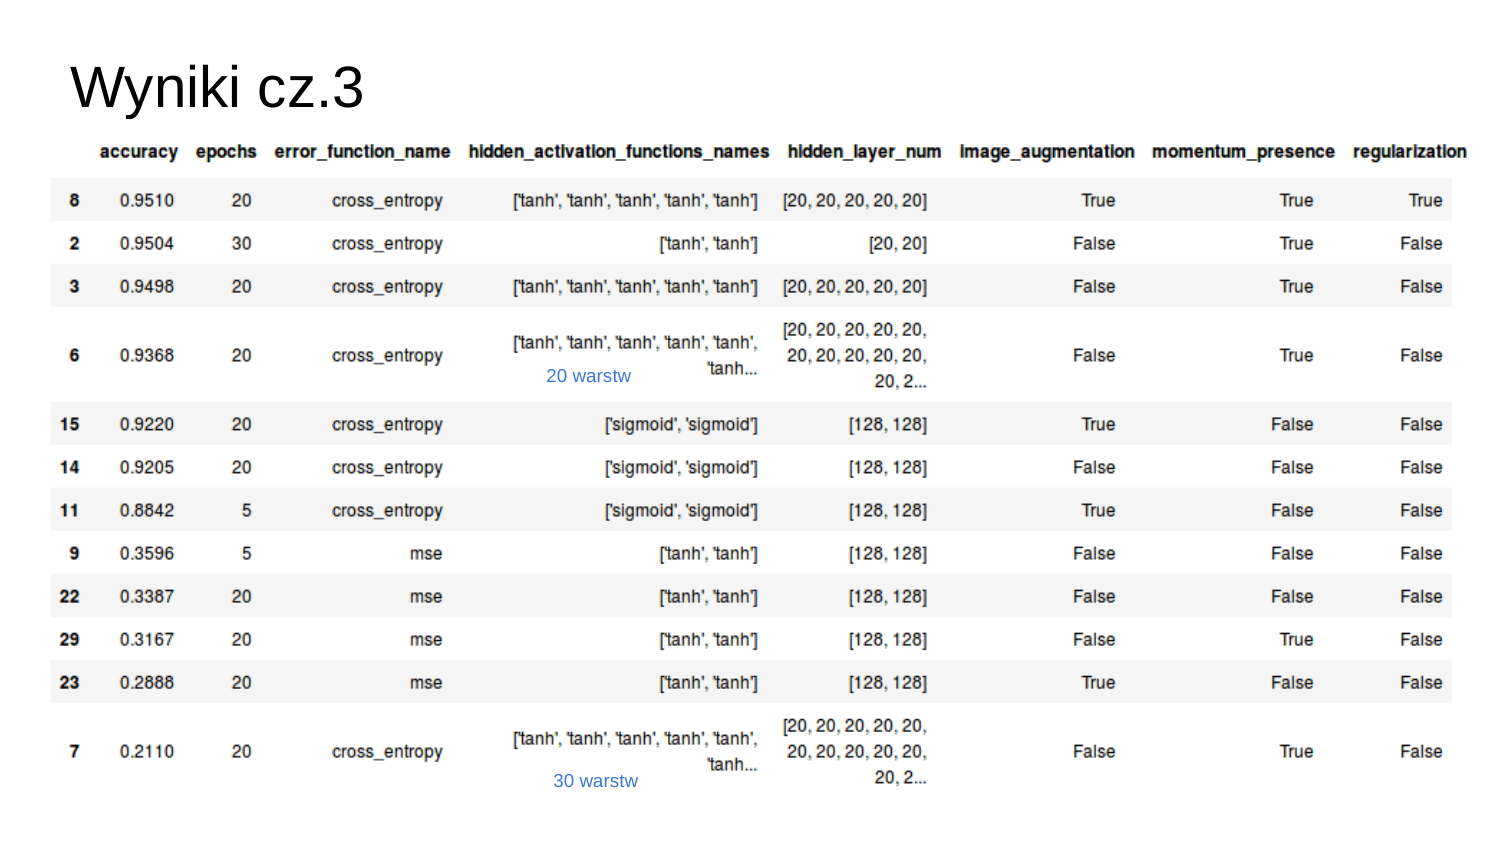

# Wyniki cz.3
20 warstw
30 warstw